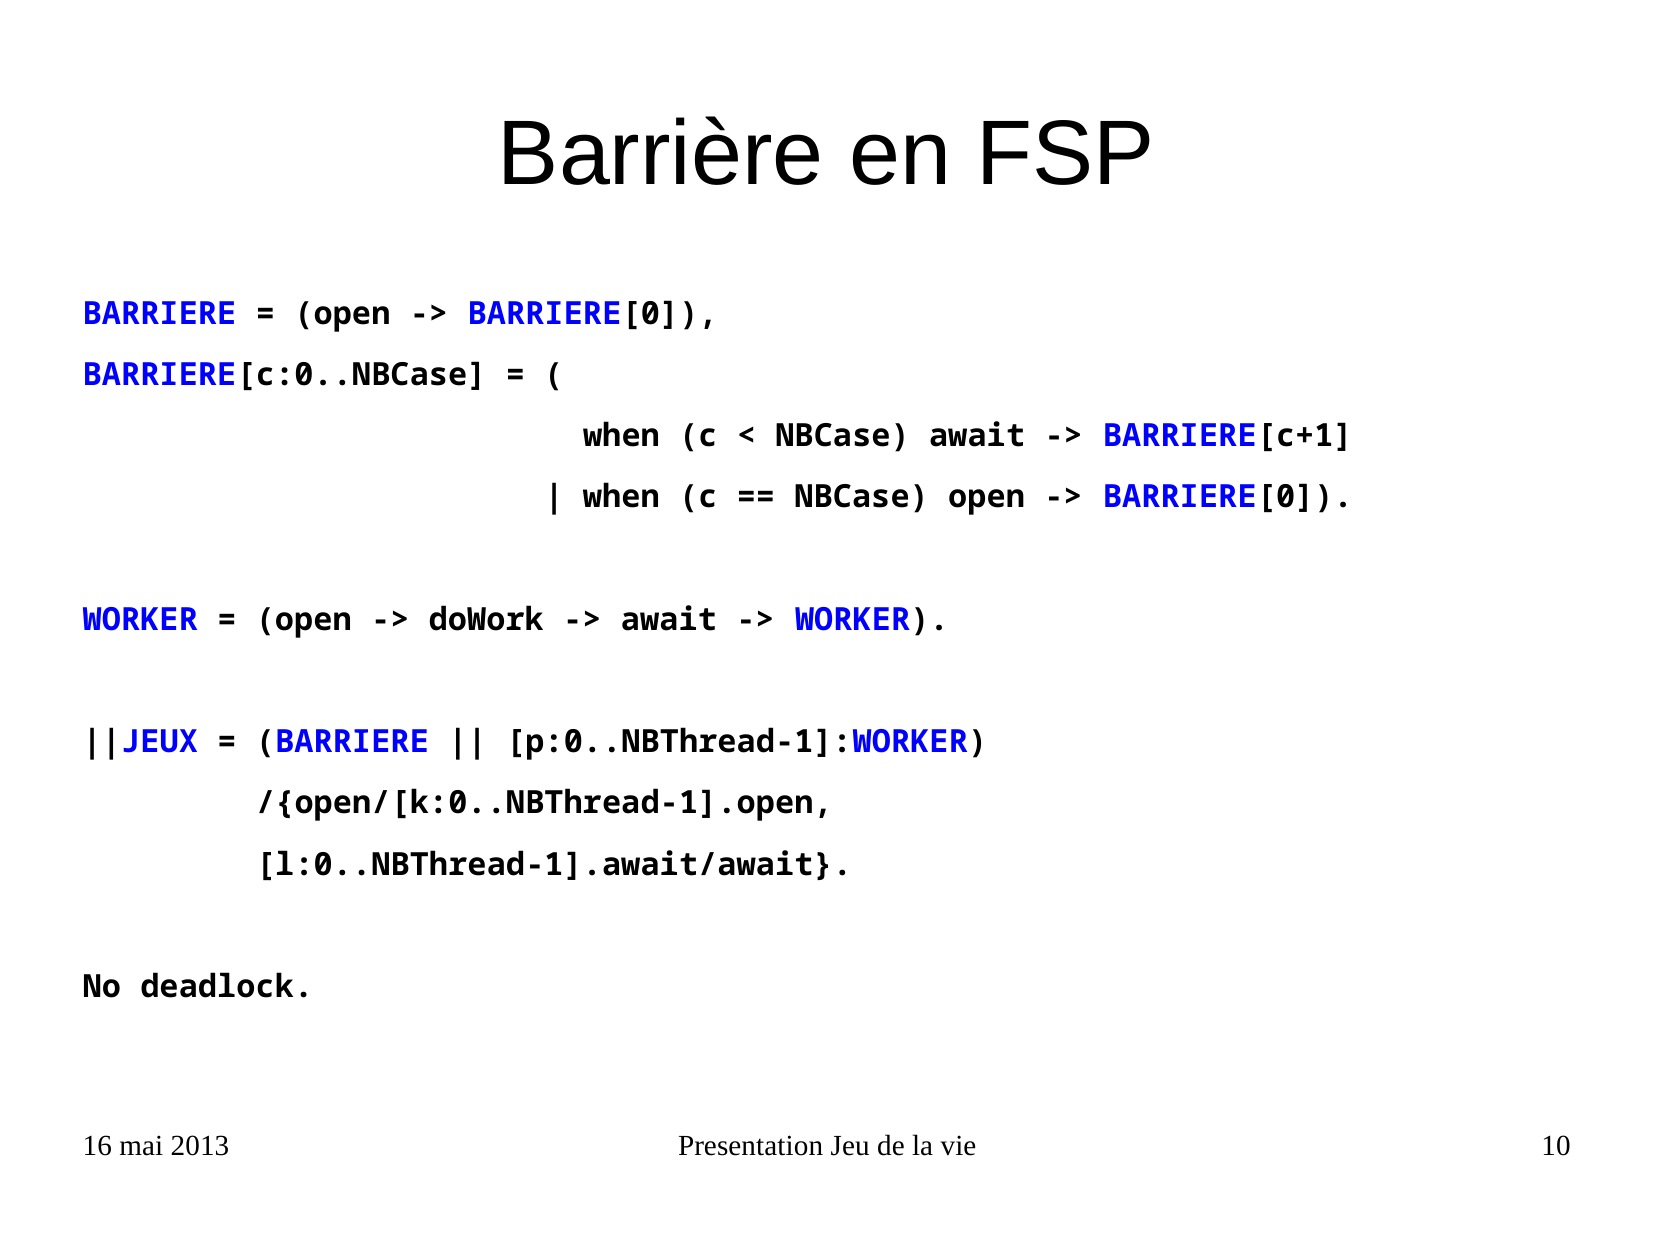

# Barrière en FSP
BARRIERE = (open -> BARRIERE[0]),
BARRIERE[c:0..NBCase] = (
 when (c < NBCase) await -> BARRIERE[c+1]
 | when (c == NBCase) open -> BARRIERE[0]).
WORKER = (open -> doWork -> await -> WORKER).
||JEUX = (BARRIERE || [p:0..NBThread-1]:WORKER)
 /{open/[k:0..NBThread-1].open,
 [l:0..NBThread-1].await/await}.
No deadlock.
16 mai 2013
Presentation Jeu de la vie
10